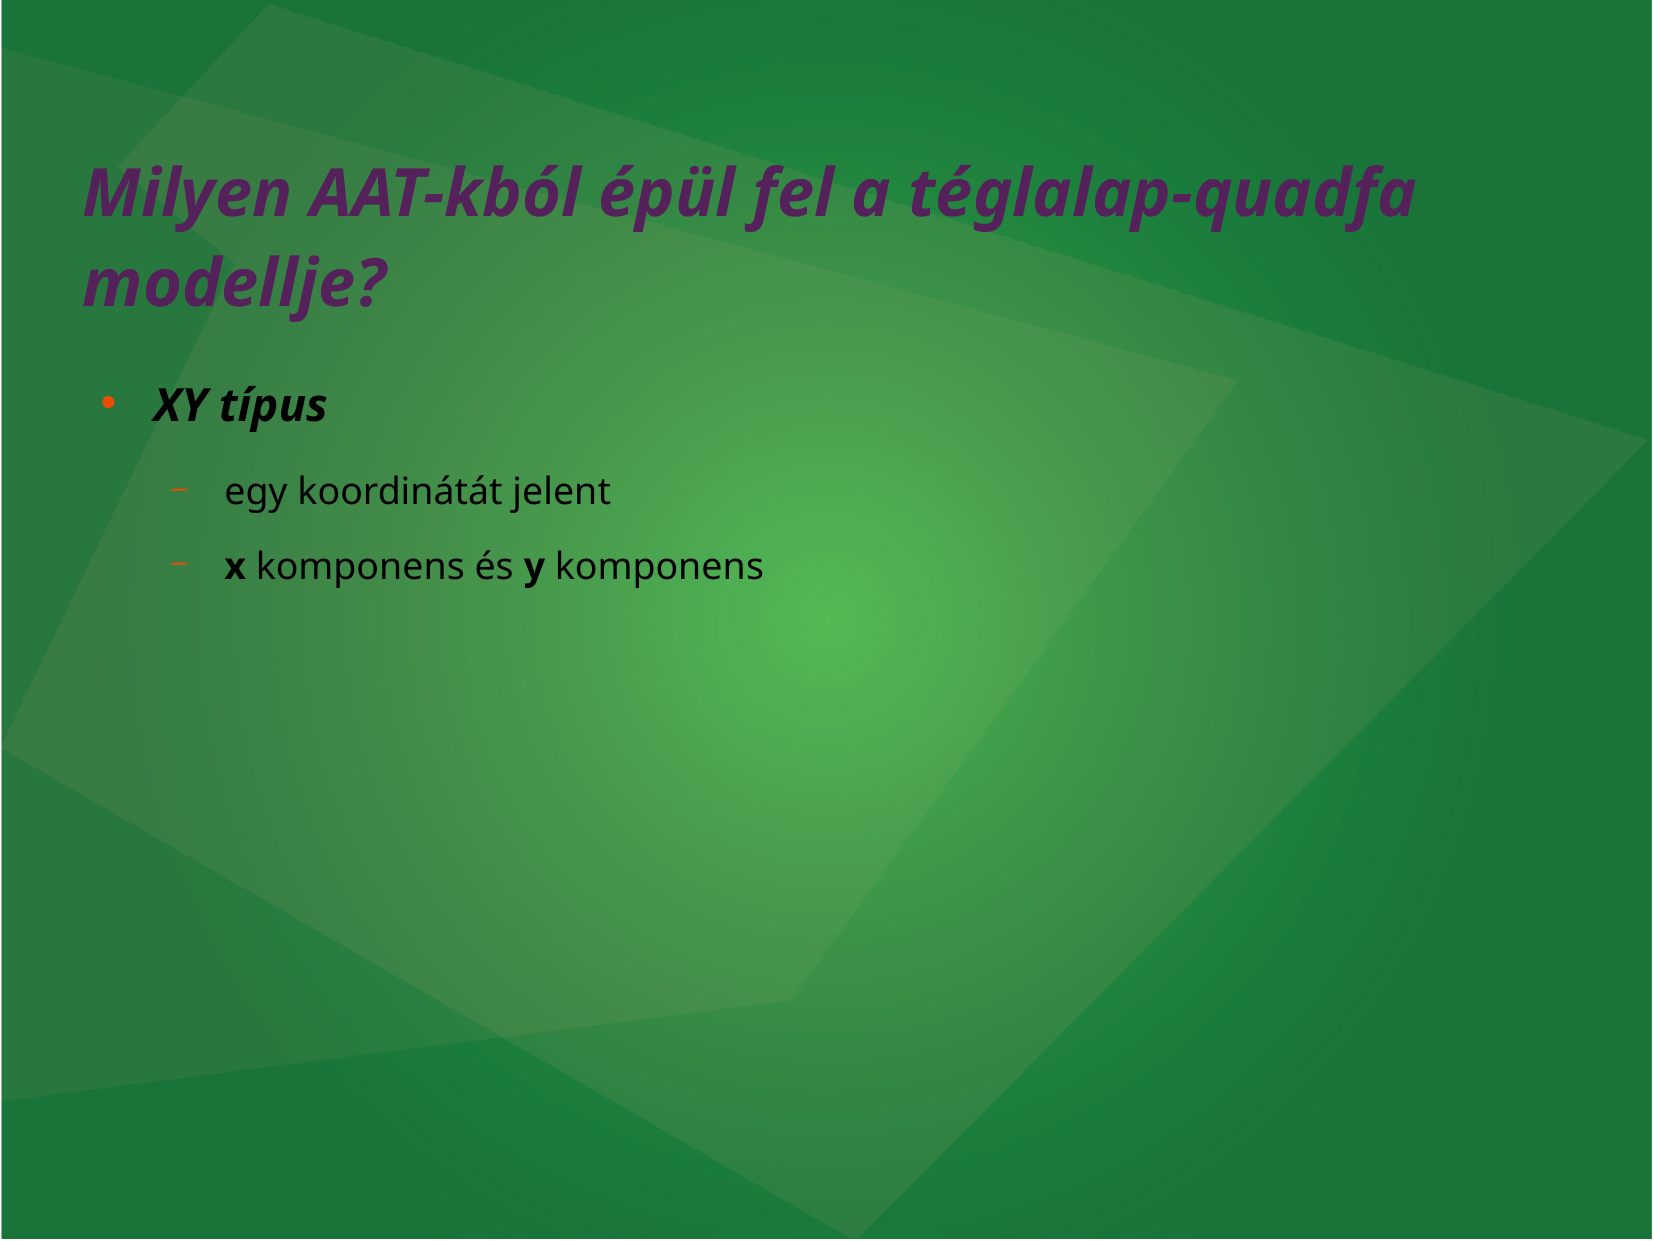

# Milyen AAT-kból épül fel a téglalap-quadfa modellje?
XY típus
egy koordinátát jelent
x komponens és y komponens